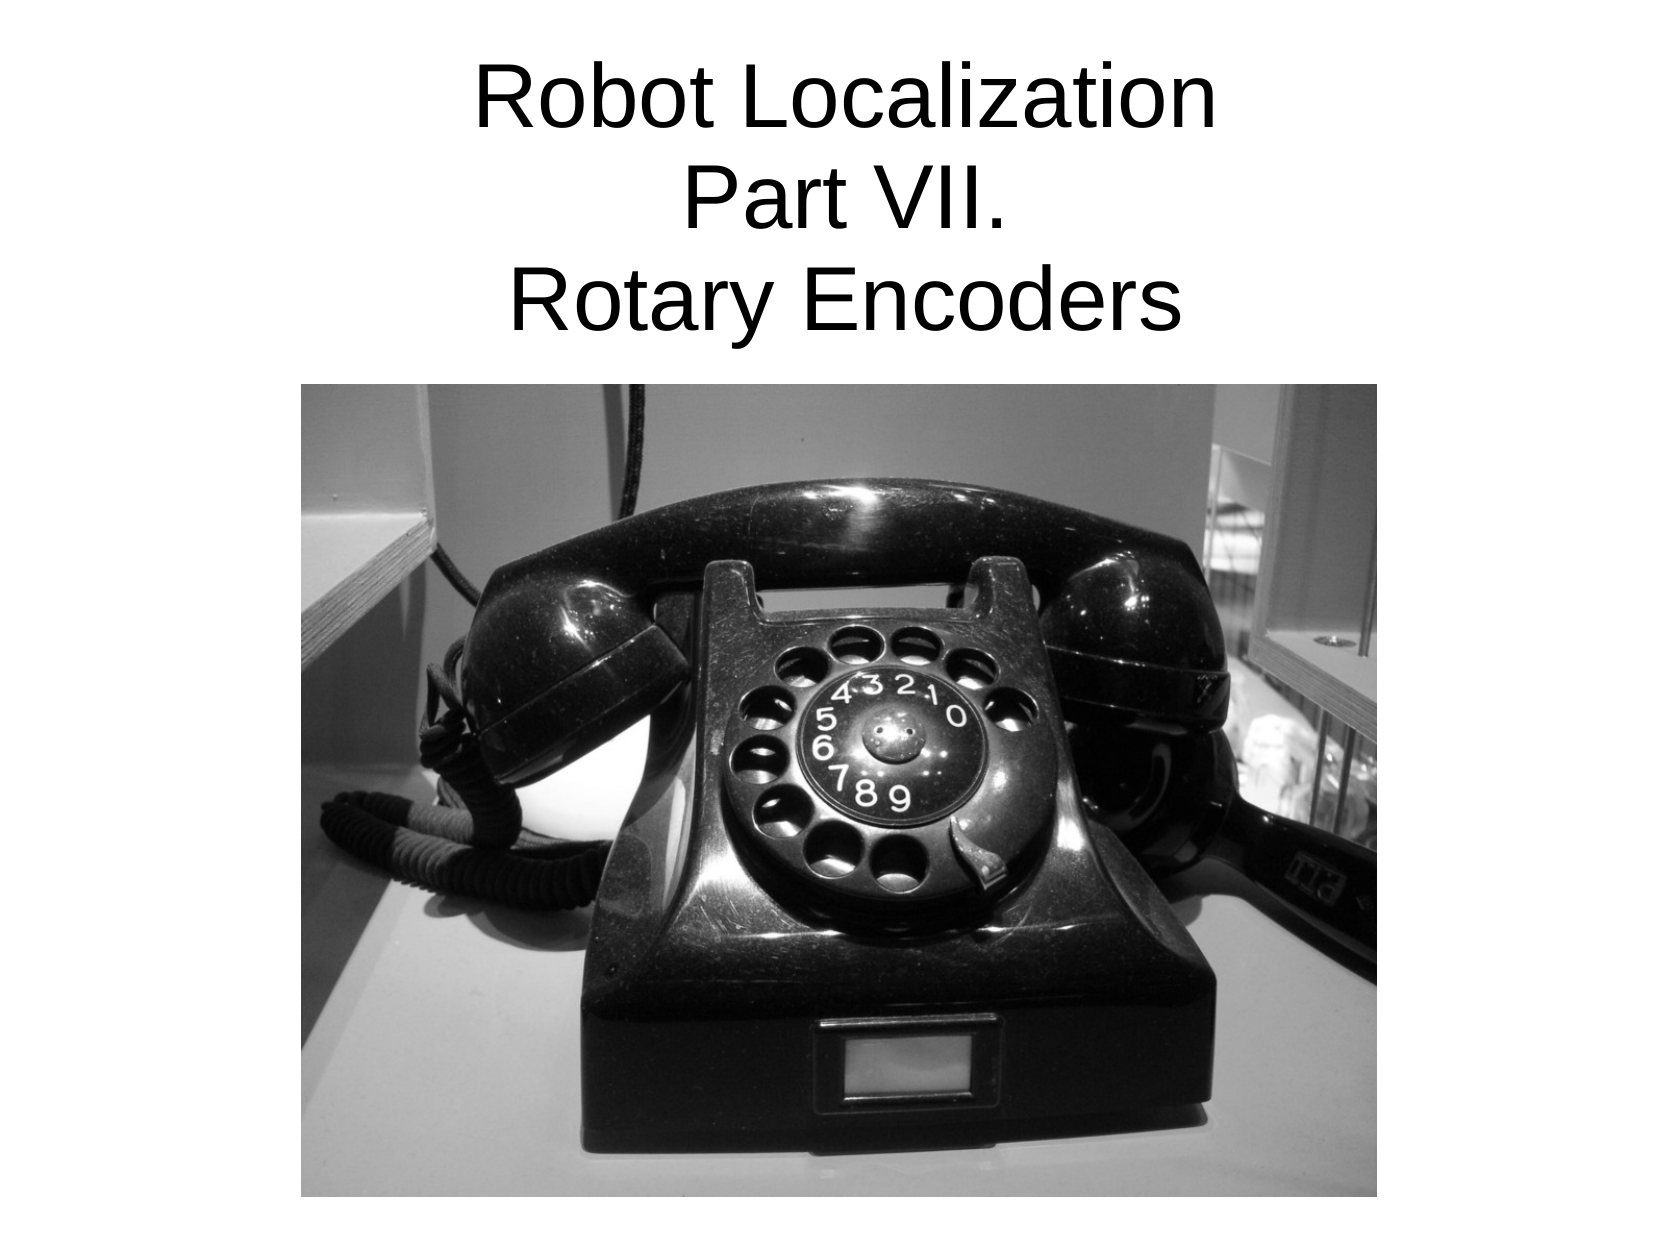

# Robot Localization Part VII. Rotary Encoders